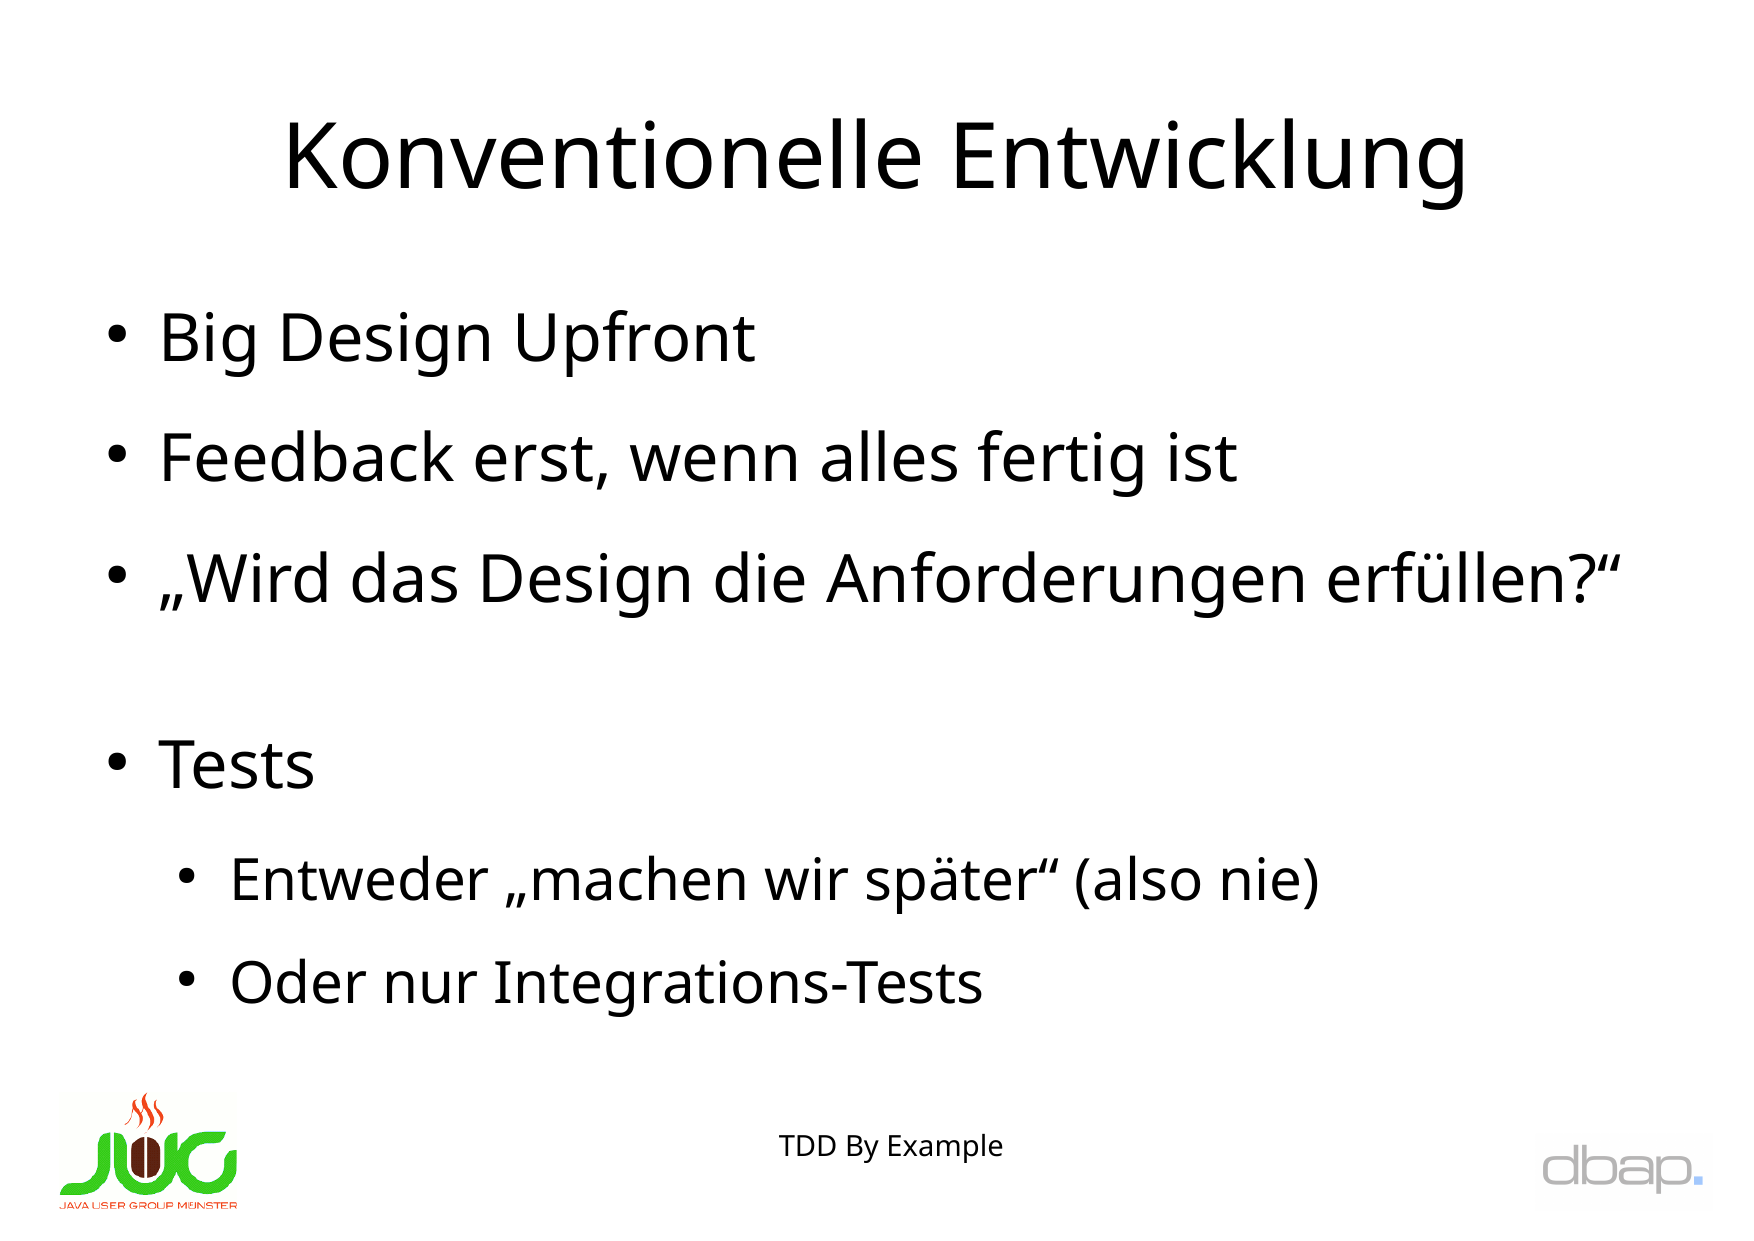

# Konventionelle Entwicklung
Big Design Upfront
Feedback erst, wenn alles fertig ist
„Wird das Design die Anforderungen erfüllen?“
Tests
Entweder „machen wir später“ (also nie)
Oder nur Integrations-Tests
TDD By Example